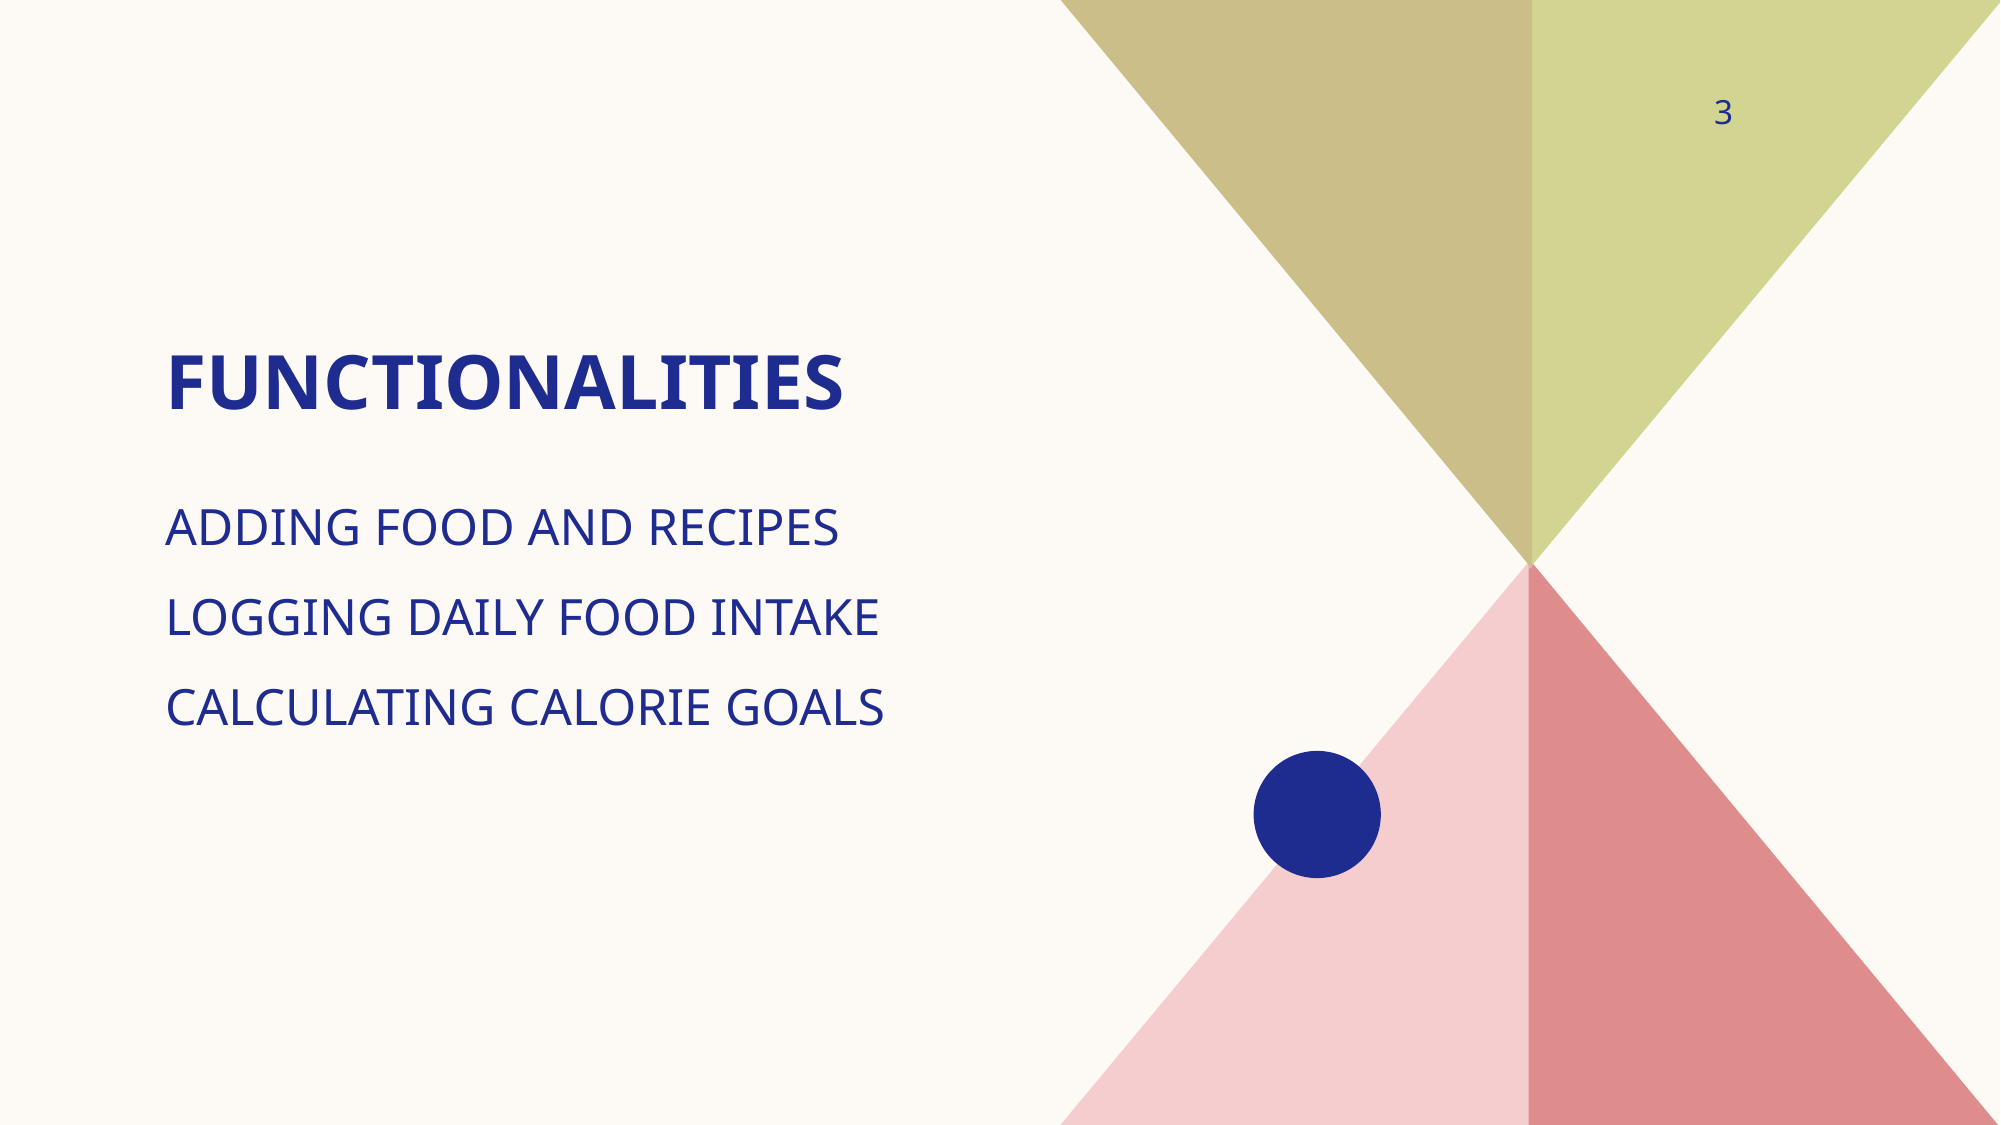

# Functionalities
ADDING FOOD AND RECIPES
LOGGING DAILY FOOD INTAKE
CALCULATING CALORIE GOALS